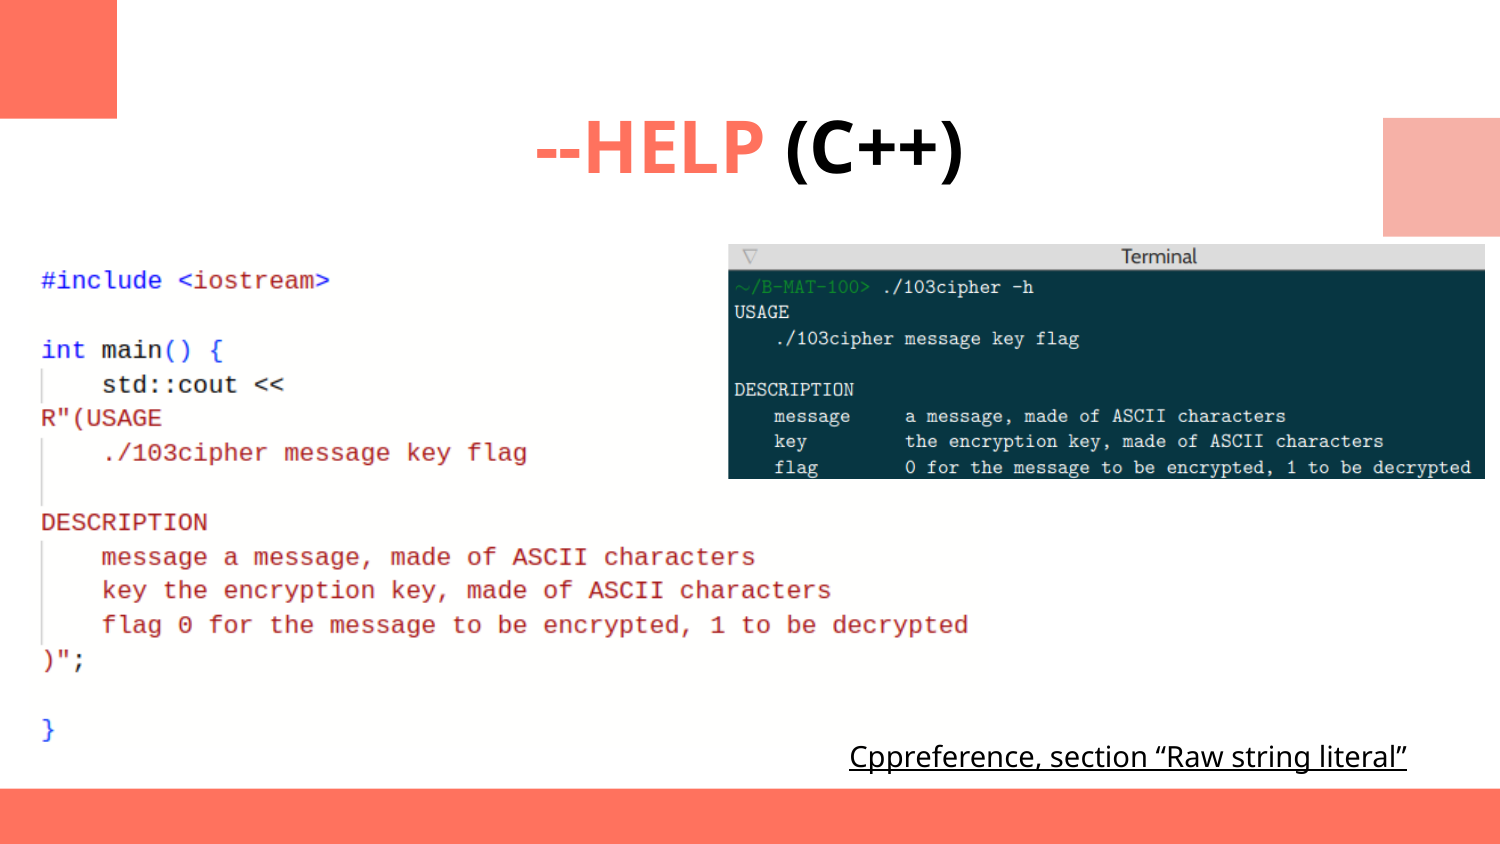

# --HELP (C++)
Cppreference, section “Raw string literal”